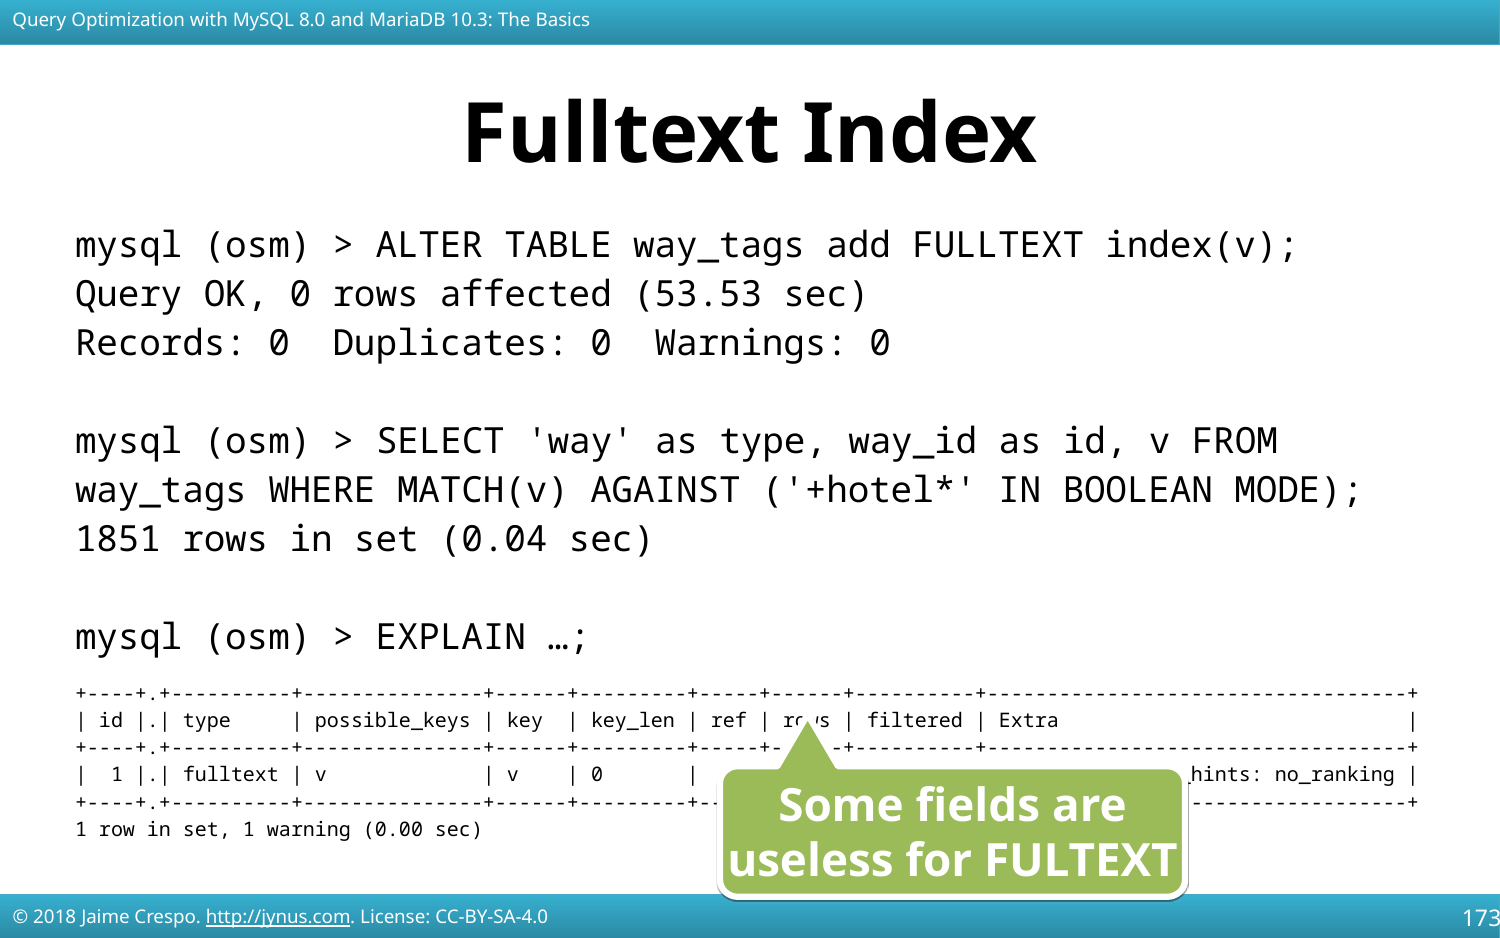

# Fulltext Index
mysql (osm) > ALTER TABLE way_tags add FULLTEXT index(v);
Query OK, 0 rows affected (53.53 sec)
Records: 0 Duplicates: 0 Warnings: 0
mysql (osm) > SELECT 'way' as type, way_id as id, v FROM way_tags WHERE MATCH(v) AGAINST ('+hotel*' IN BOOLEAN MODE);
1851 rows in set (0.04 sec)
mysql (osm) > EXPLAIN …;
+----+.+----------+---------------+------+---------+-----+------+----------+-----------------------------------+
| id |.| type | possible_keys | key | key_len | ref | rows | filtered | Extra |
+----+.+----------+---------------+------+---------+-----+------+----------+-----------------------------------+
| 1 |.| fulltext | v | v | 0 | | 1 | 100.00 | Using where; Ft_hints: no_ranking |
+----+.+----------+---------------+------+---------+-----+------+----------+-----------------------------------+
1 row in set, 1 warning (0.00 sec)
Some fields are useless for FULTEXT